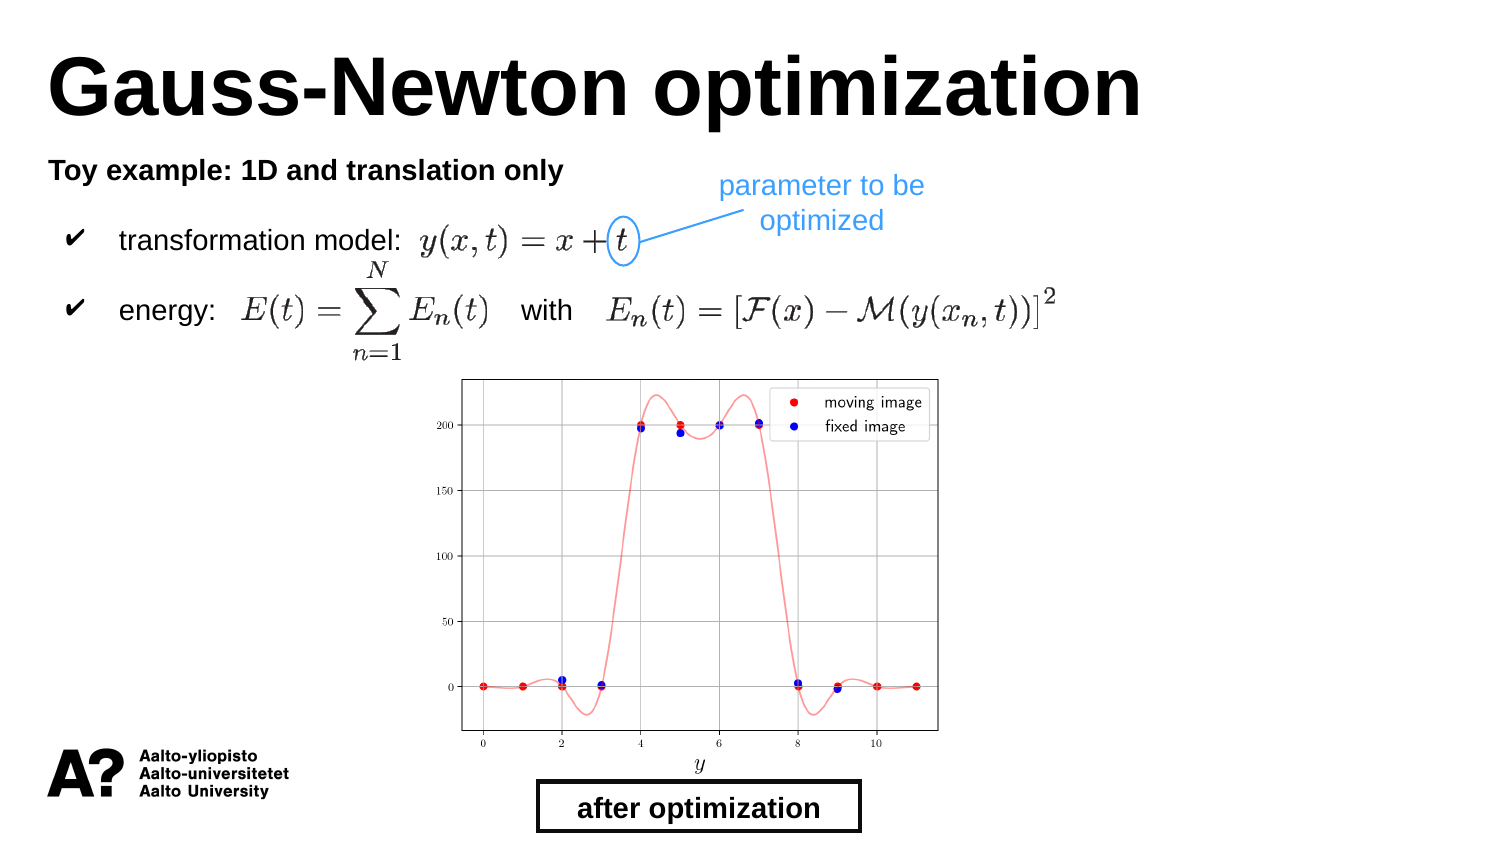

# Gauss-Newton optimization
Toy example: 1D and translation only
transformation model:
energy: with
parameter to be optimized
after optimization